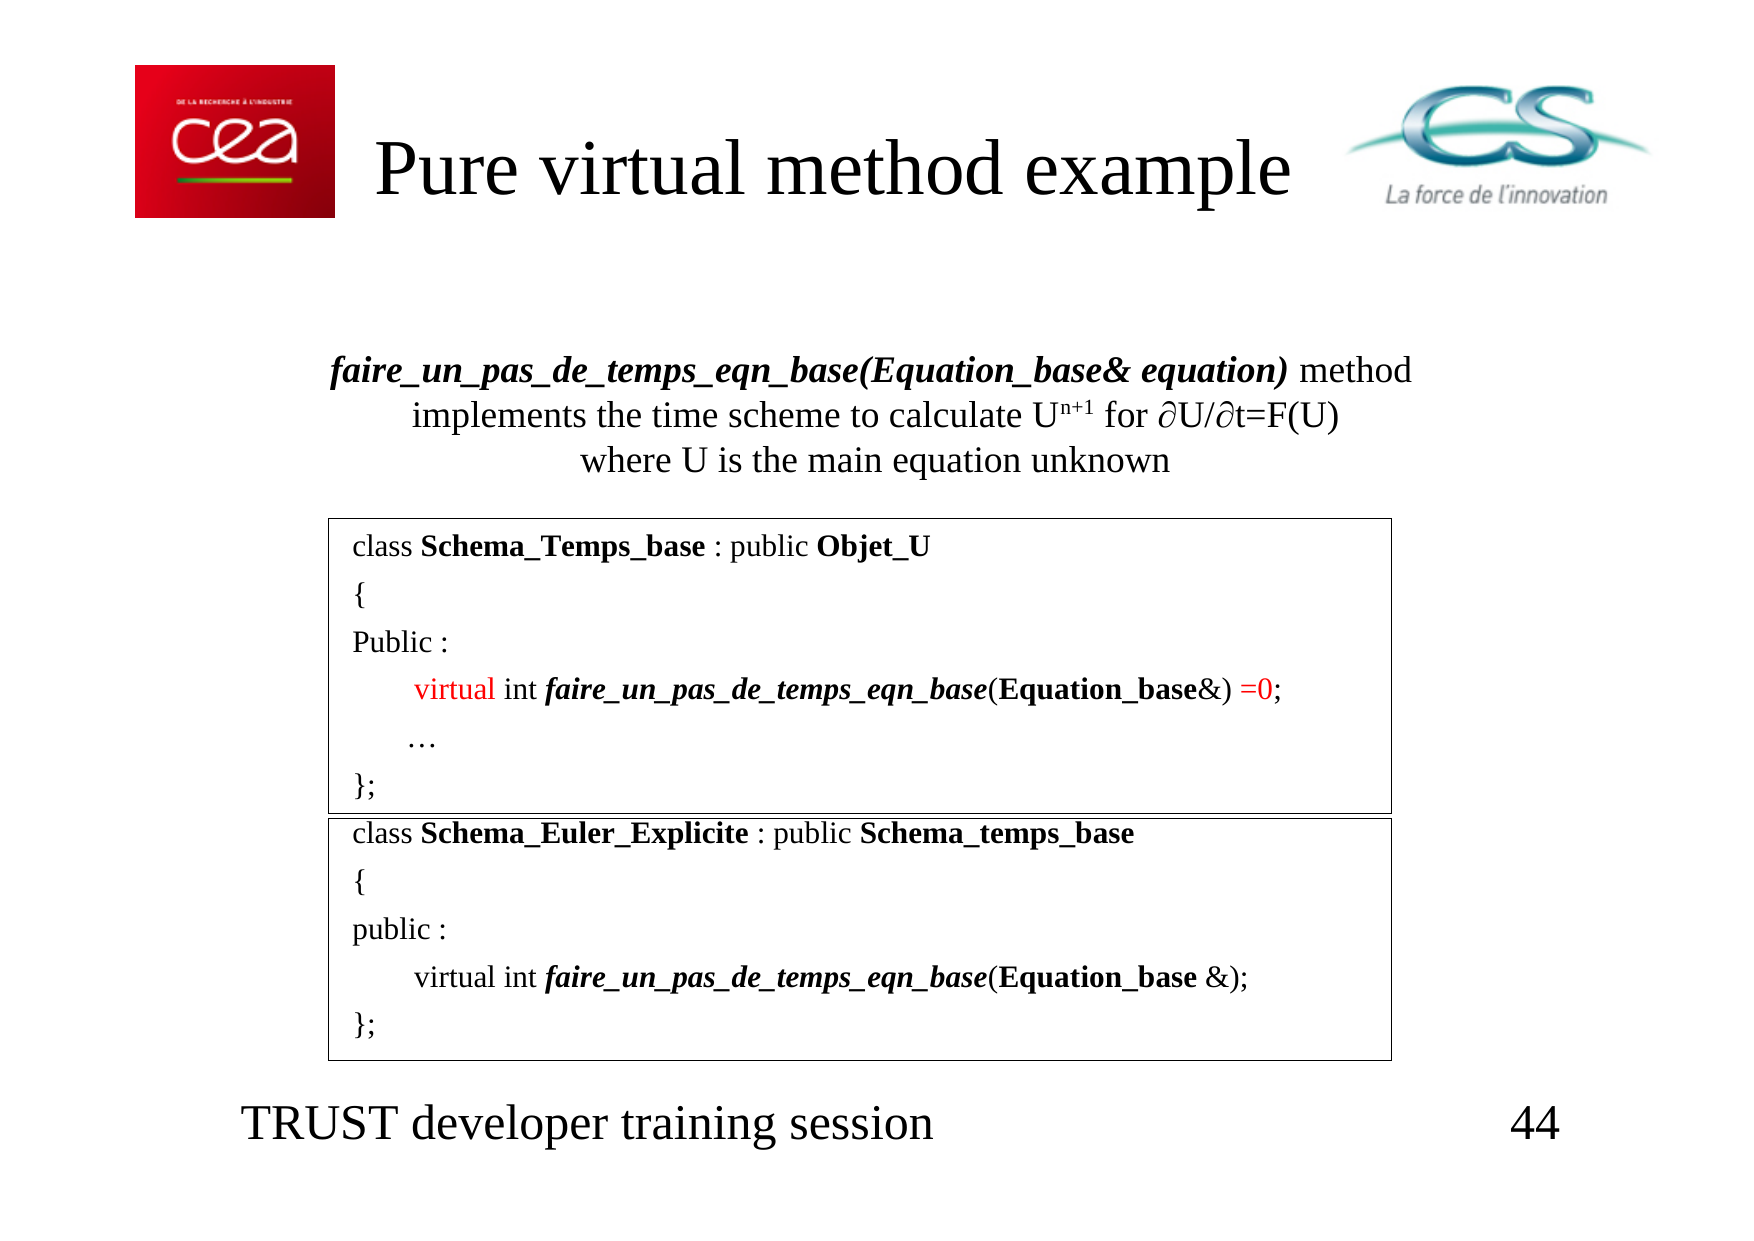

# Pure virtual method example
faire_un_pas_de_temps_eqn_base(Equation_base& equation) method
implements the time scheme to calculate Un+1 for ¶U/¶t=F(U)
where U is the main equation unknown
class Schema_Temps_base : public Objet_U
{
Public :
 virtual int faire_un_pas_de_temps_eqn_base(Equation_base&) =0;
 …
};
class Schema_Euler_Explicite : public Schema_temps_base
{
public :
 virtual int faire_un_pas_de_temps_eqn_base(Equation_base &);
};
TRUST developer training session
44